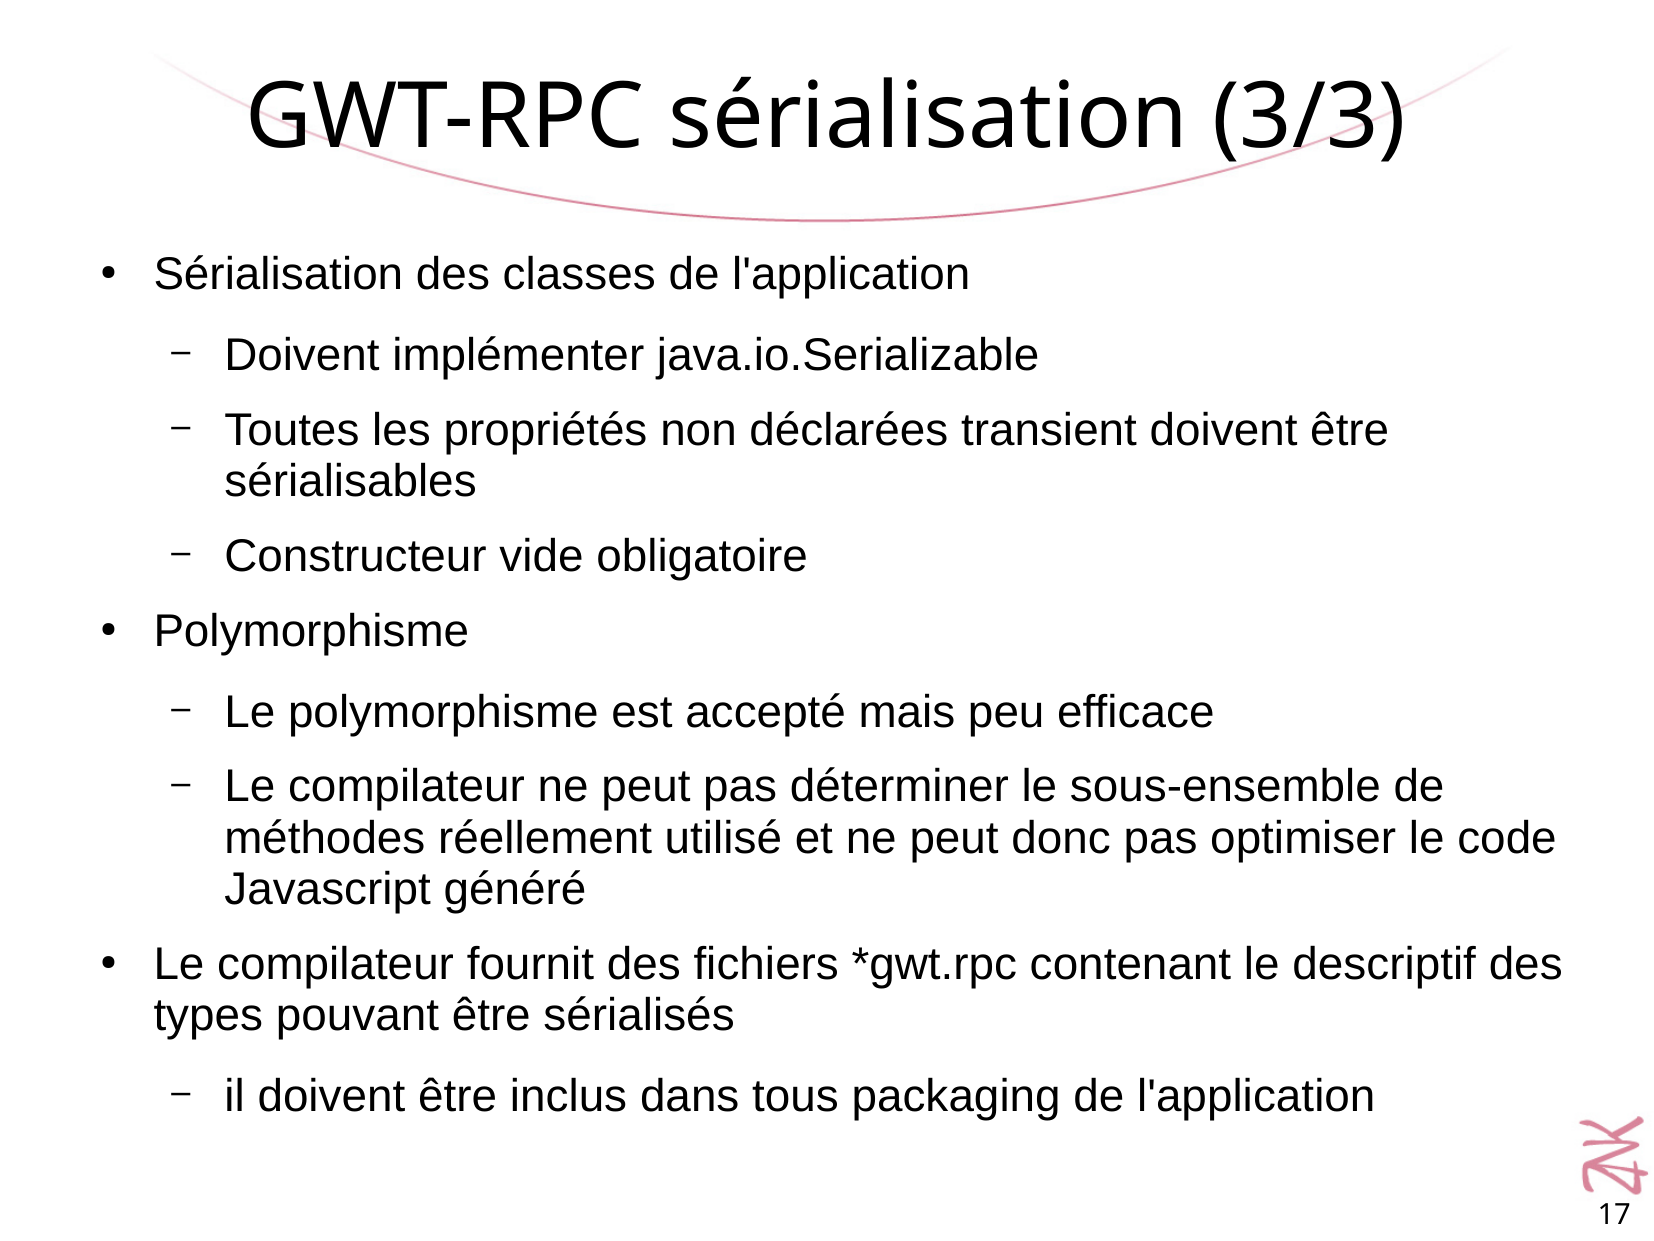

# GWT-RPC sérialisation (3/3)
Sérialisation des classes de l'application
Doivent implémenter java.io.Serializable
Toutes les propriétés non déclarées transient doivent être sérialisables
Constructeur vide obligatoire
Polymorphisme
Le polymorphisme est accepté mais peu efficace
Le compilateur ne peut pas déterminer le sous-ensemble de méthodes réellement utilisé et ne peut donc pas optimiser le code Javascript généré
Le compilateur fournit des fichiers *gwt.rpc contenant le descriptif des types pouvant être sérialisés
il doivent être inclus dans tous packaging de l'application
17